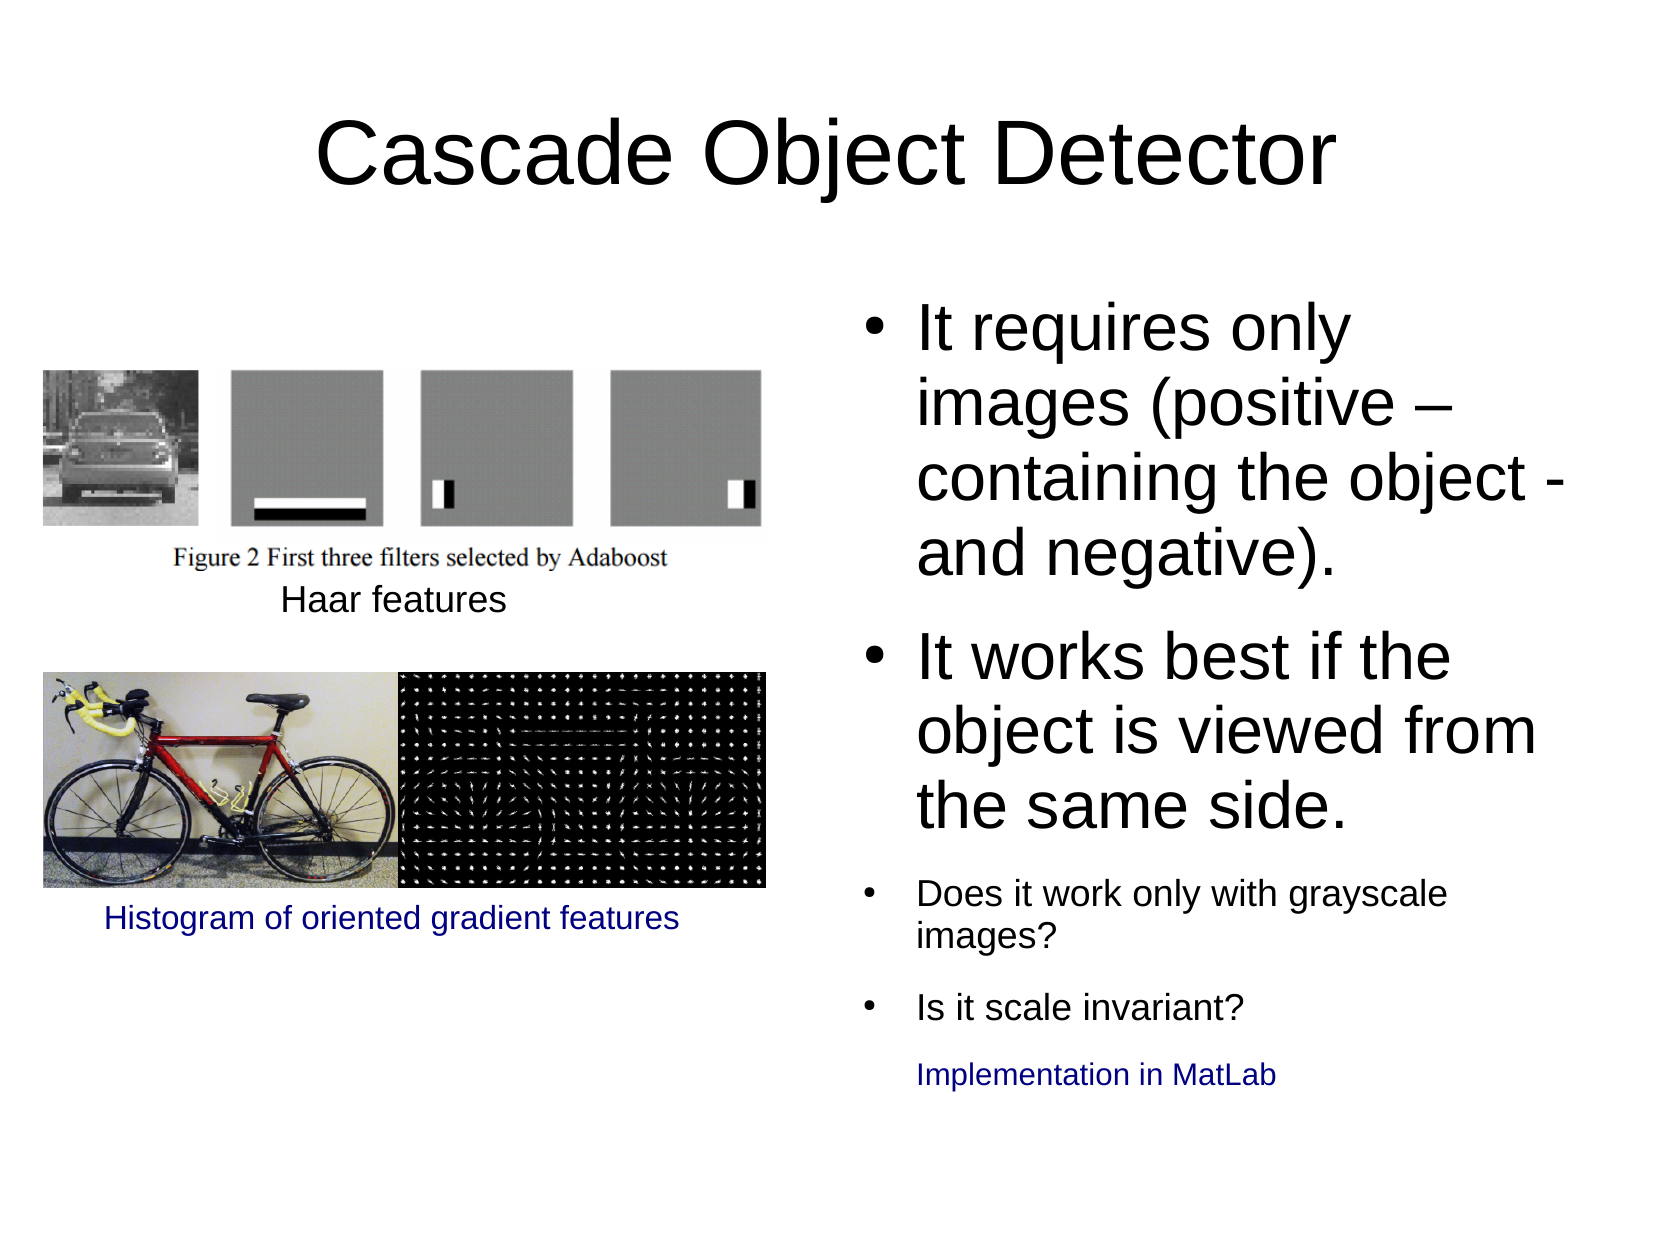

# Cascade Object Detector
It requires only images (positive – containing the object - and negative).
It works best if the object is viewed from the same side.
Does it work only with grayscale images?
Is it scale invariant?
Implementation in MatLab
Haar features
Histogram of oriented gradient features